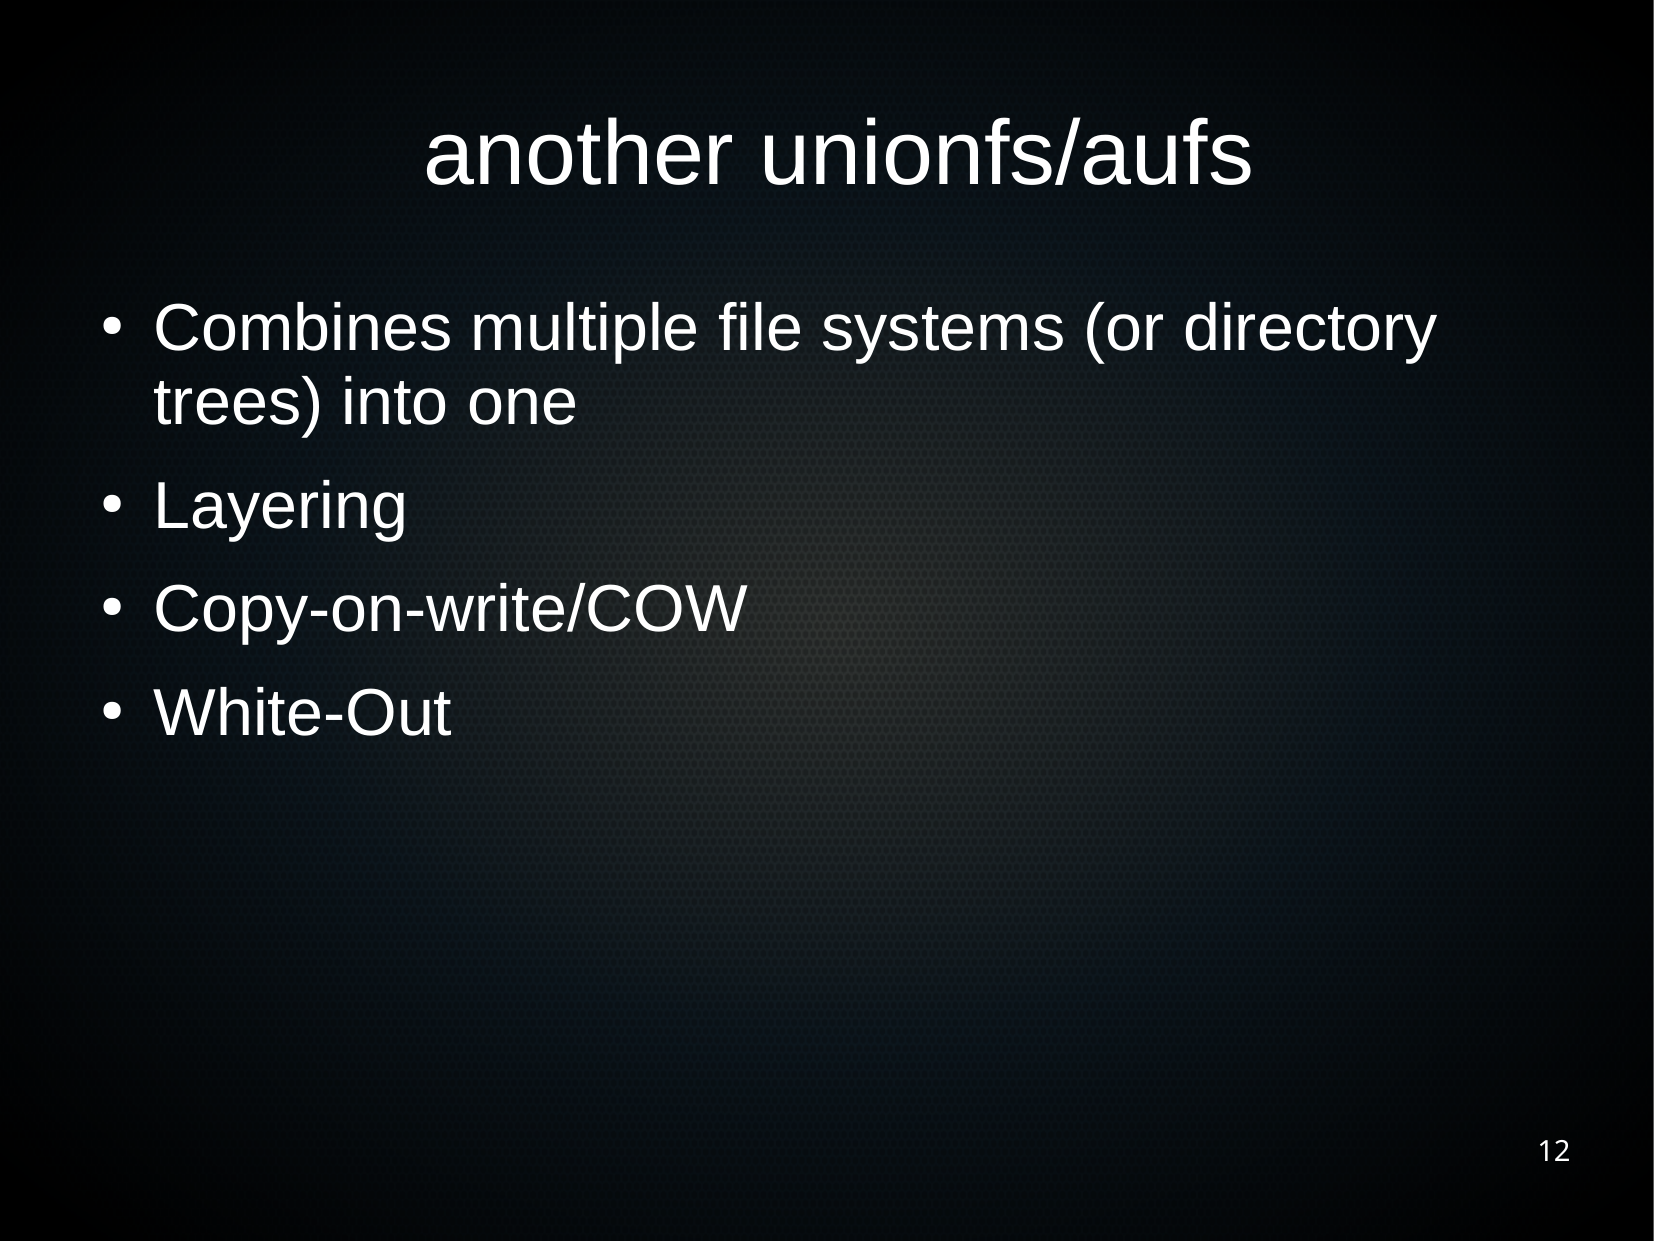

# another unionfs/aufs
Combines multiple file systems (or directory trees) into one
Layering
Copy-on-write/COW
White-Out
12